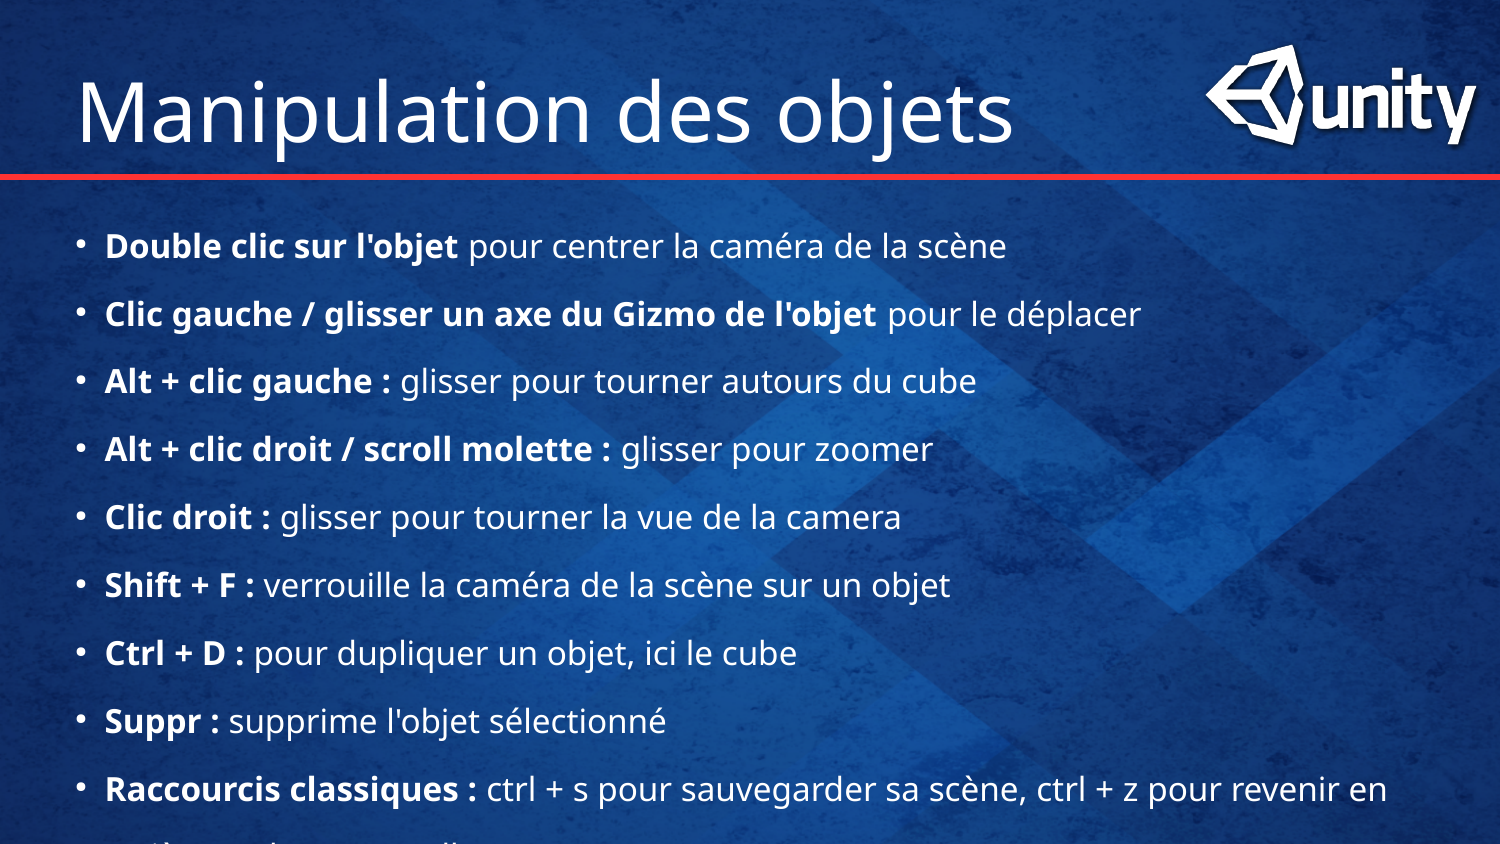

# Manipulation des objets
Double clic sur l'objet pour centrer la caméra de la scène
Clic gauche / glisser un axe du Gizmo de l'objet pour le déplacer
Alt + clic gauche : glisser pour tourner autours du cube
Alt + clic droit / scroll molette : glisser pour zoomer
Clic droit : glisser pour tourner la vue de la camera
Shift + F : verrouille la caméra de la scène sur un objet
Ctrl + D : pour dupliquer un objet, ici le cube
Suppr : supprime l'objet sélectionné
Raccourcis classiques : ctrl + s pour sauvegarder sa scène, ctrl + z pour revenir en arrière, ctrl + y pour aller en avant